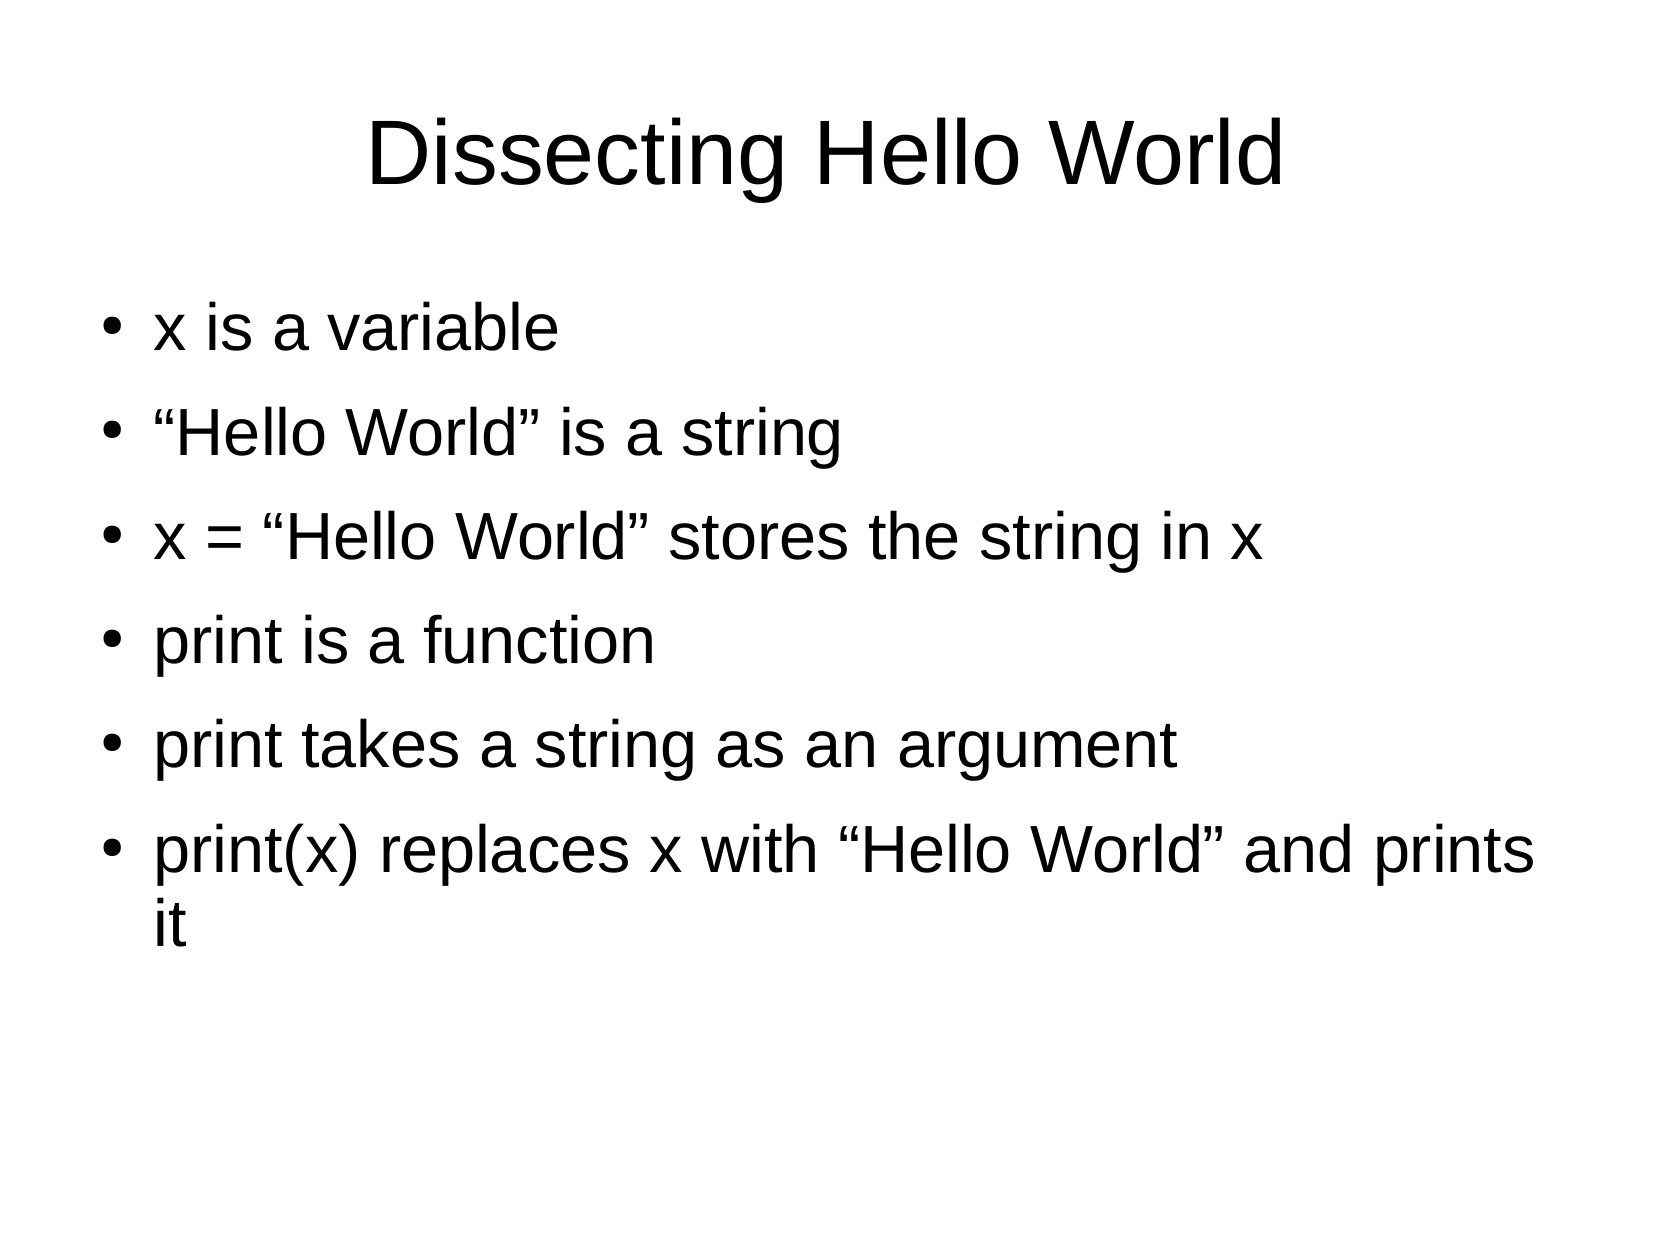

# Dissecting Hello World
x is a variable
“Hello World” is a string
x = “Hello World” stores the string in x
print is a function
print takes a string as an argument
print(x) replaces x with “Hello World” and prints it